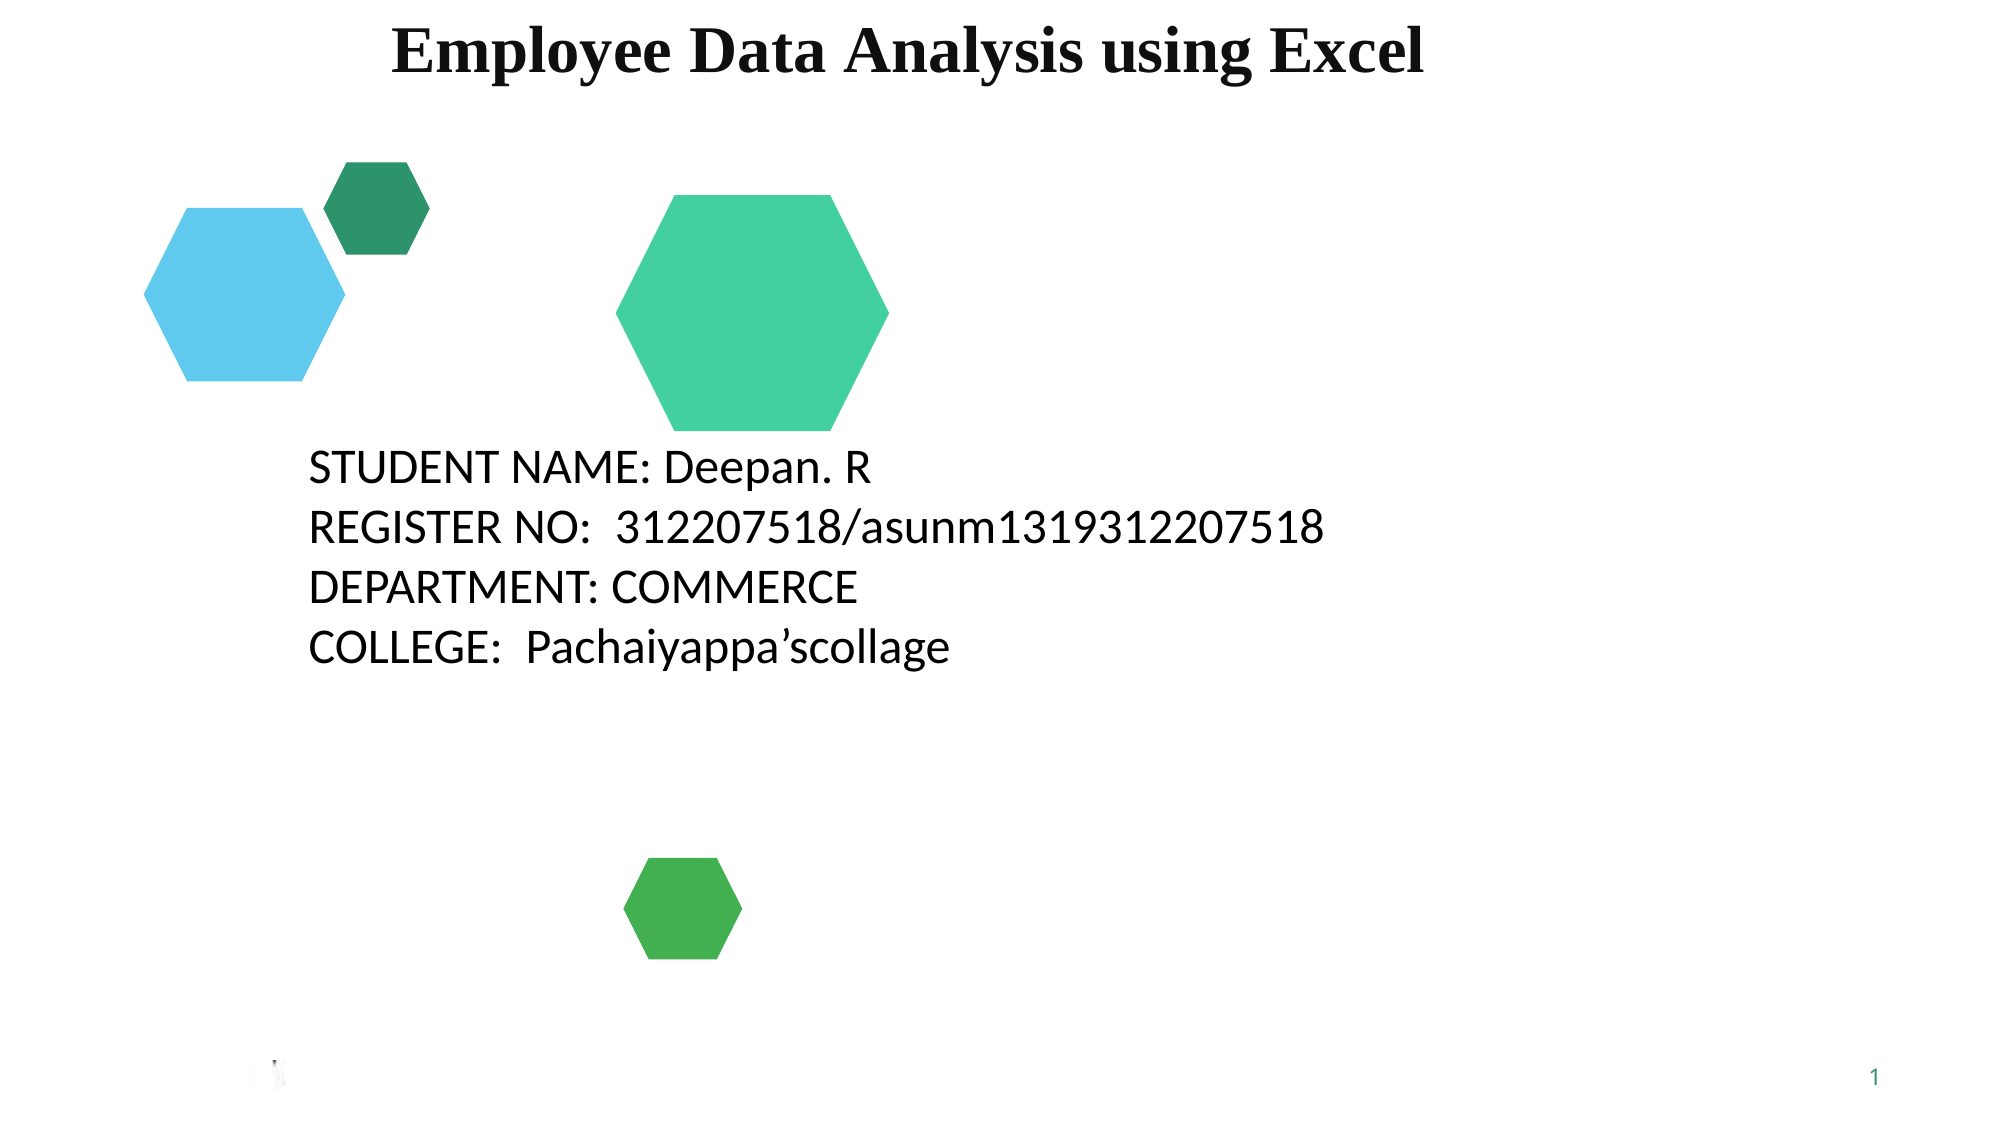

# Employee Data Analysis using Excel
STUDENT NAME: Deepan. R
REGISTER NO: 312207518/asunm1319312207518
DEPARTMENT: COMMERCE
COLLEGE: Pachaiyappa’scollage